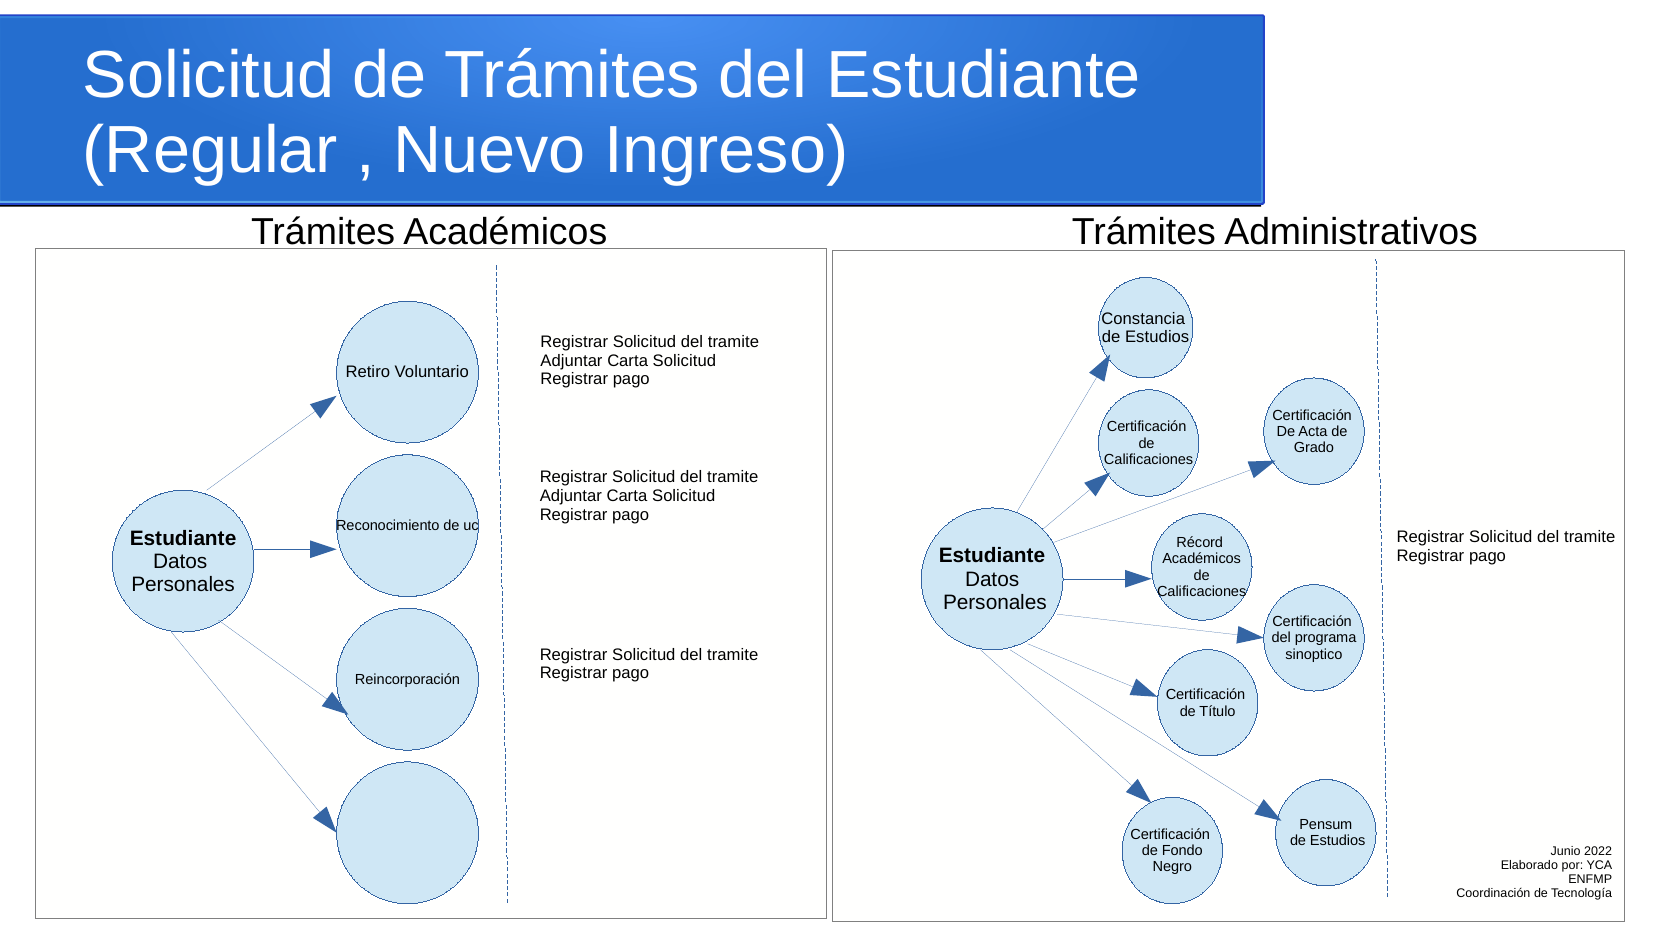

# Solicitud de Trámites del Estudiante (Regular , Nuevo Ingreso)
Trámites Académicos
Trámites Administrativos
Constancia
de Estudios
Retiro Voluntario
Registrar Solicitud del tramite
Adjuntar Carta Solicitud
Registrar pago
Certificación
De Acta de
Grado
Certificación
de
Calificaciones
Reconocimiento de uc
Registrar Solicitud del tramite
Adjuntar Carta Solicitud
Registrar pago
Estudiante
Datos
Personales
Estudiante
Datos
 Personales
Récord
Académicos
 de
Calificaciones
Registrar Solicitud del tramite
Registrar pago
Certificación
del programa
sinoptico
Reincorporación
Registrar Solicitud del tramite
Registrar pago
Certificación
de Título
Pensum
 de Estudios
Certificación
de Fondo
Negro
Junio 2022
Elaborado por: YCA
ENFMP
Coordinación de Tecnología